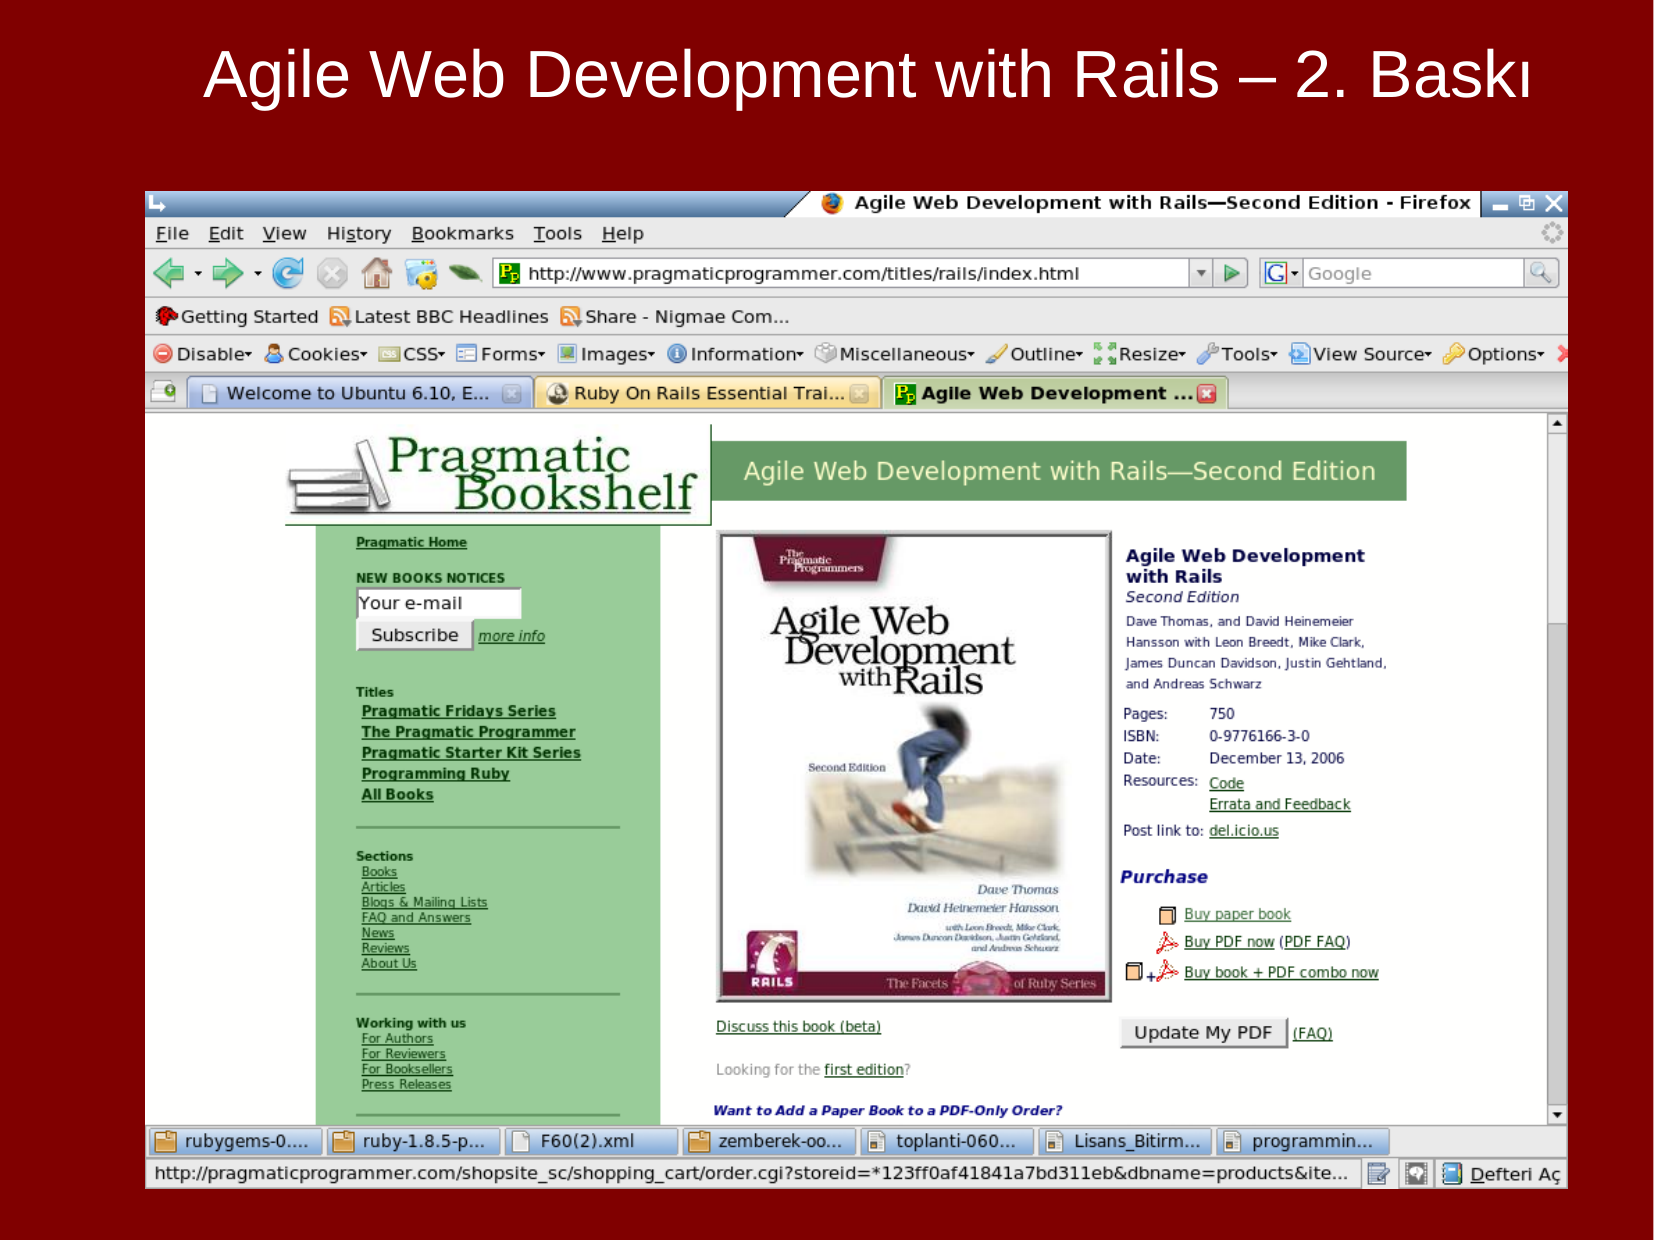

# Agile Web Development with Rails – 2. Baskı